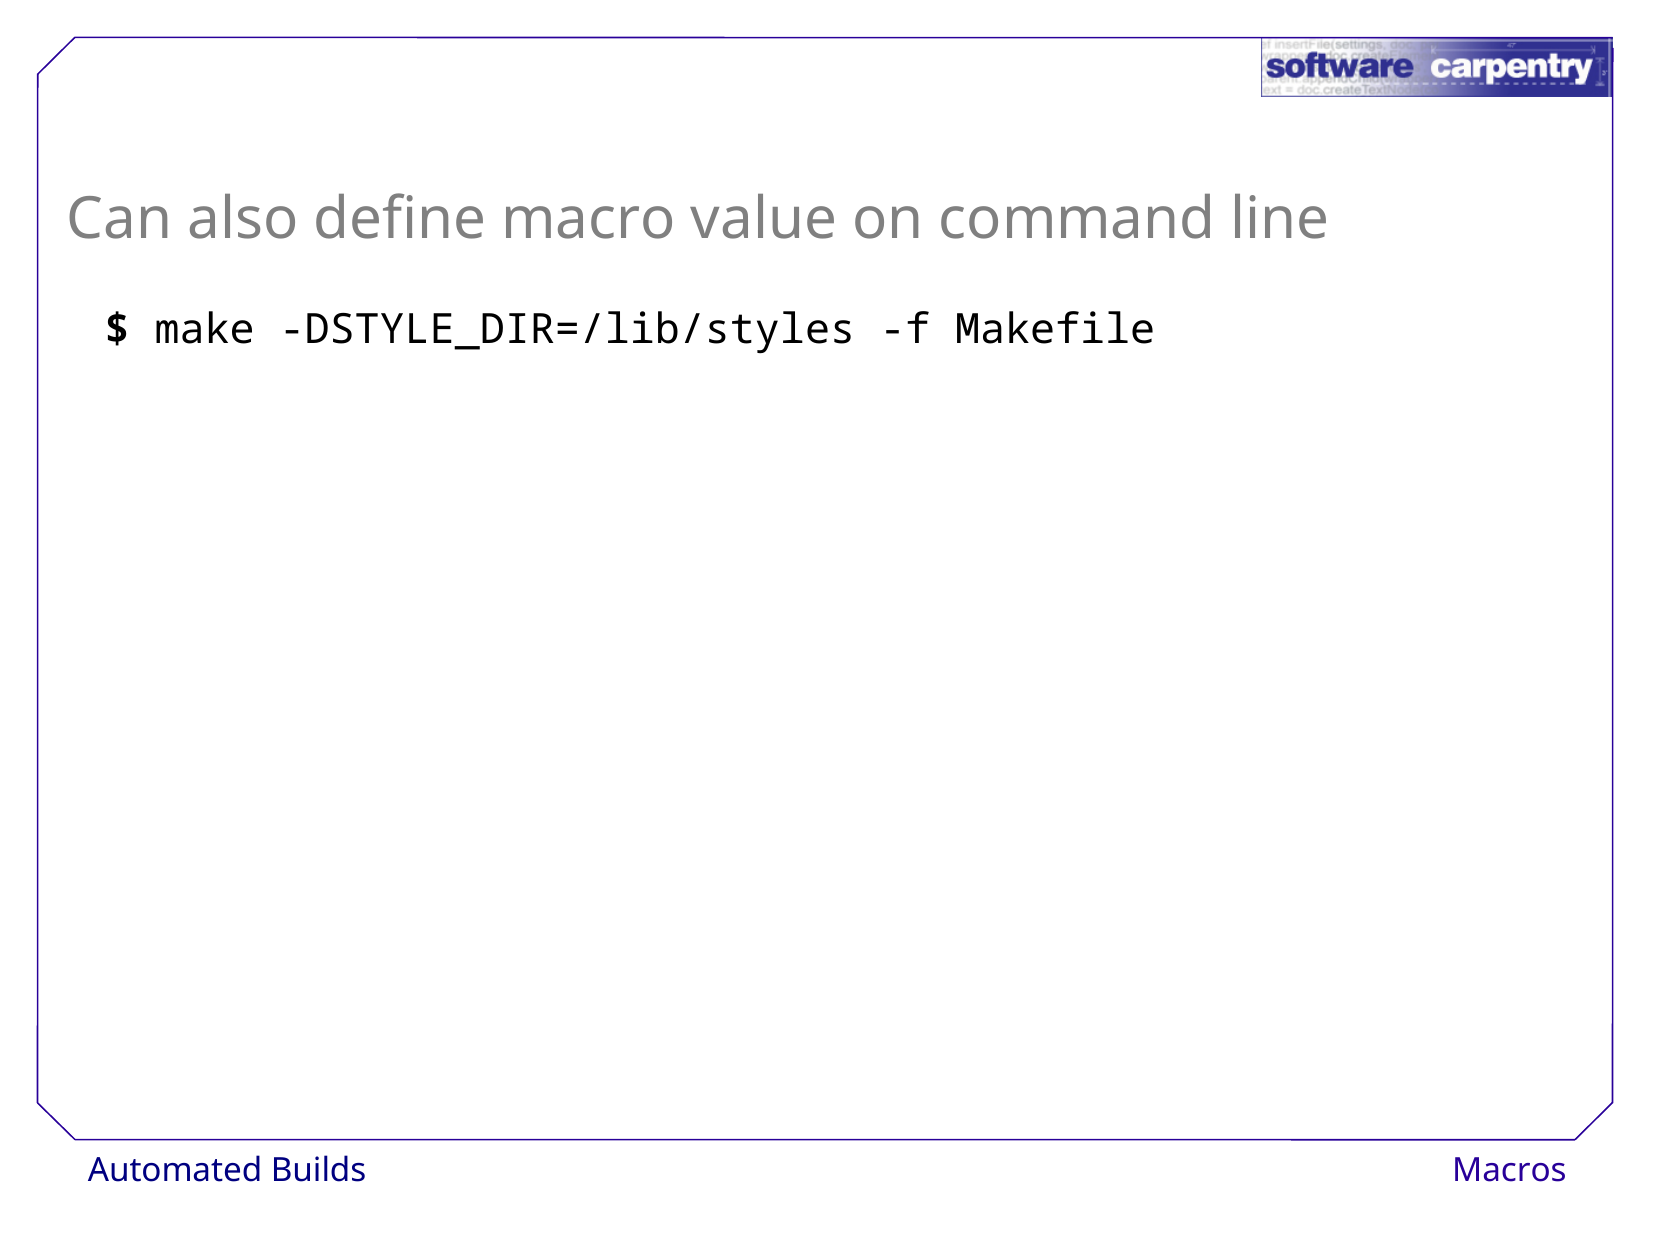

Can also define macro value on command line
$ make -DSTYLE_DIR=/lib/styles -f Makefile